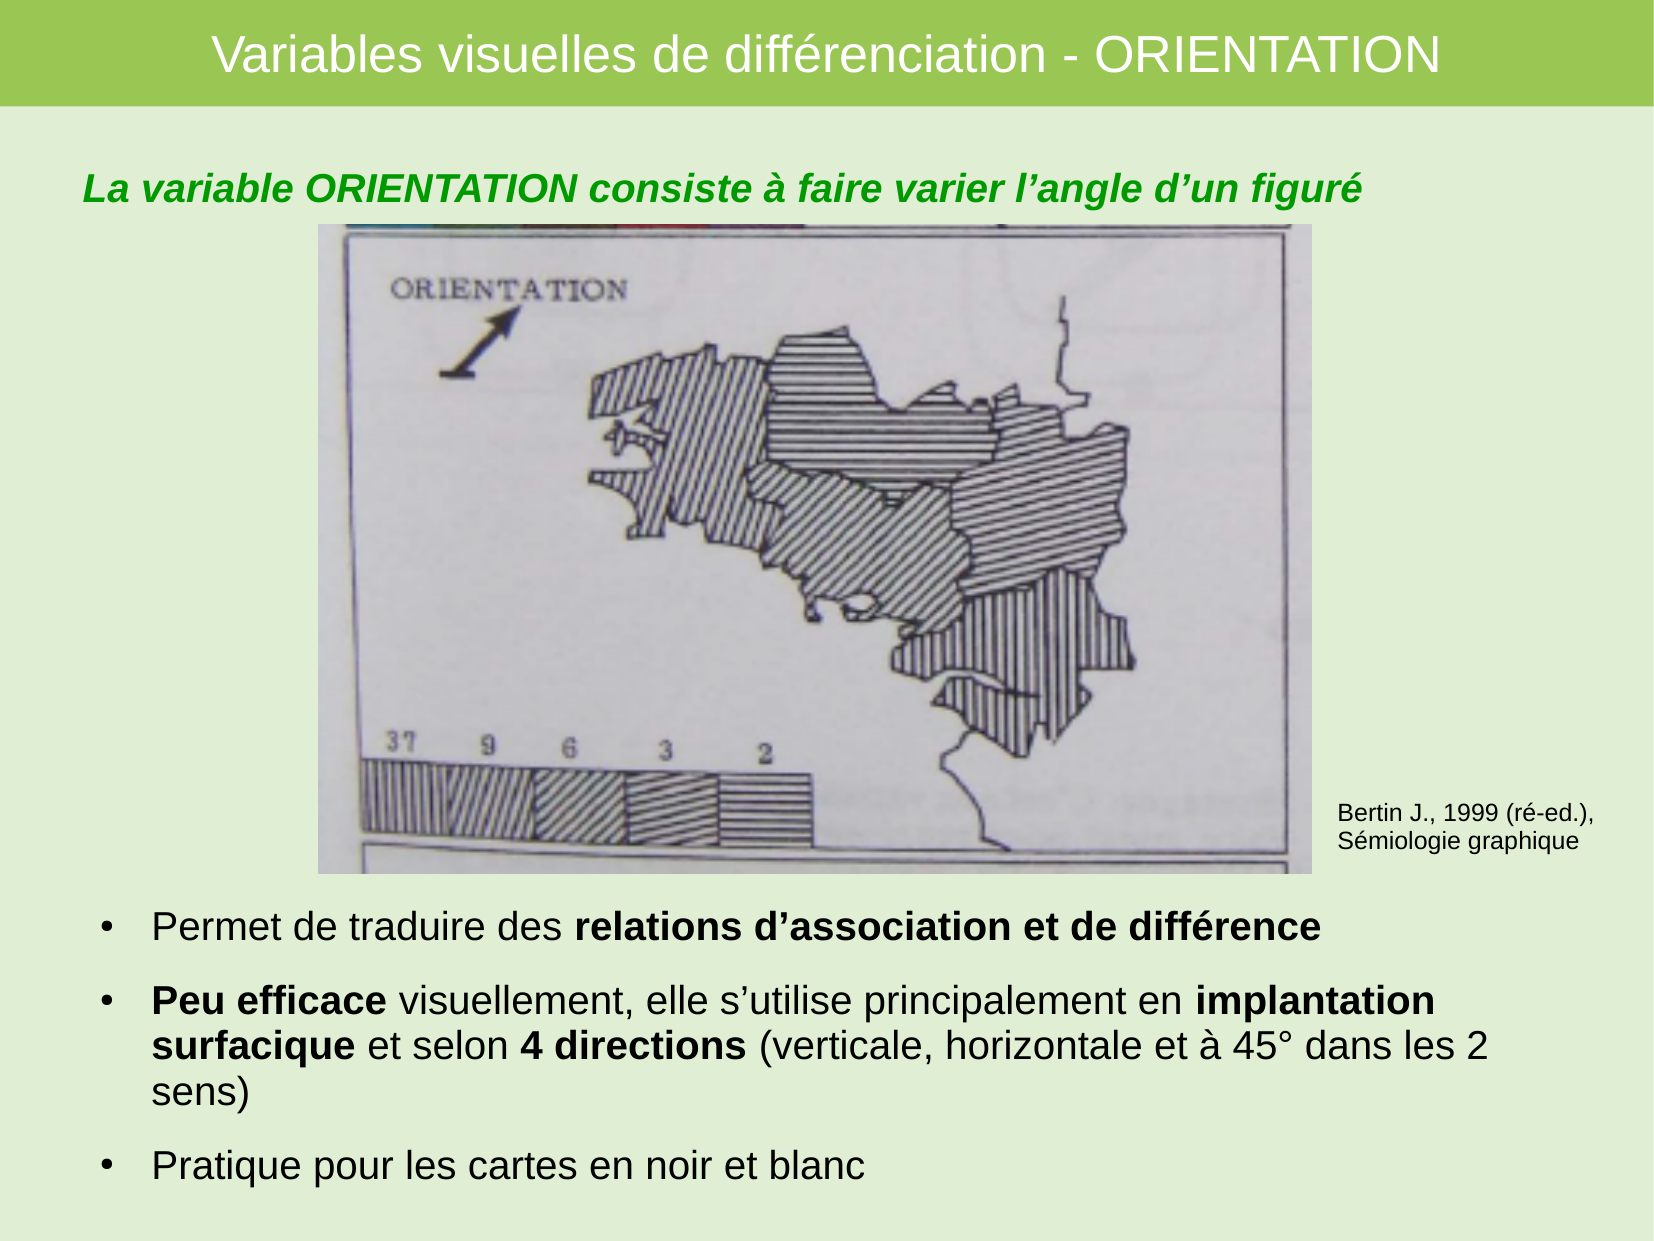

# Variables visuelles de différenciation - ORIENTATION
La variable ORIENTATION consiste à faire varier l’angle d’un figuré
Permet de traduire des relations d’association et de différence
Peu efficace visuellement, elle s’utilise principalement en implantation surfacique et selon 4 directions (verticale, horizontale et à 45° dans les 2 sens)
Pratique pour les cartes en noir et blanc
Bertin J., 1999 (ré-ed.), Sémiologie graphique